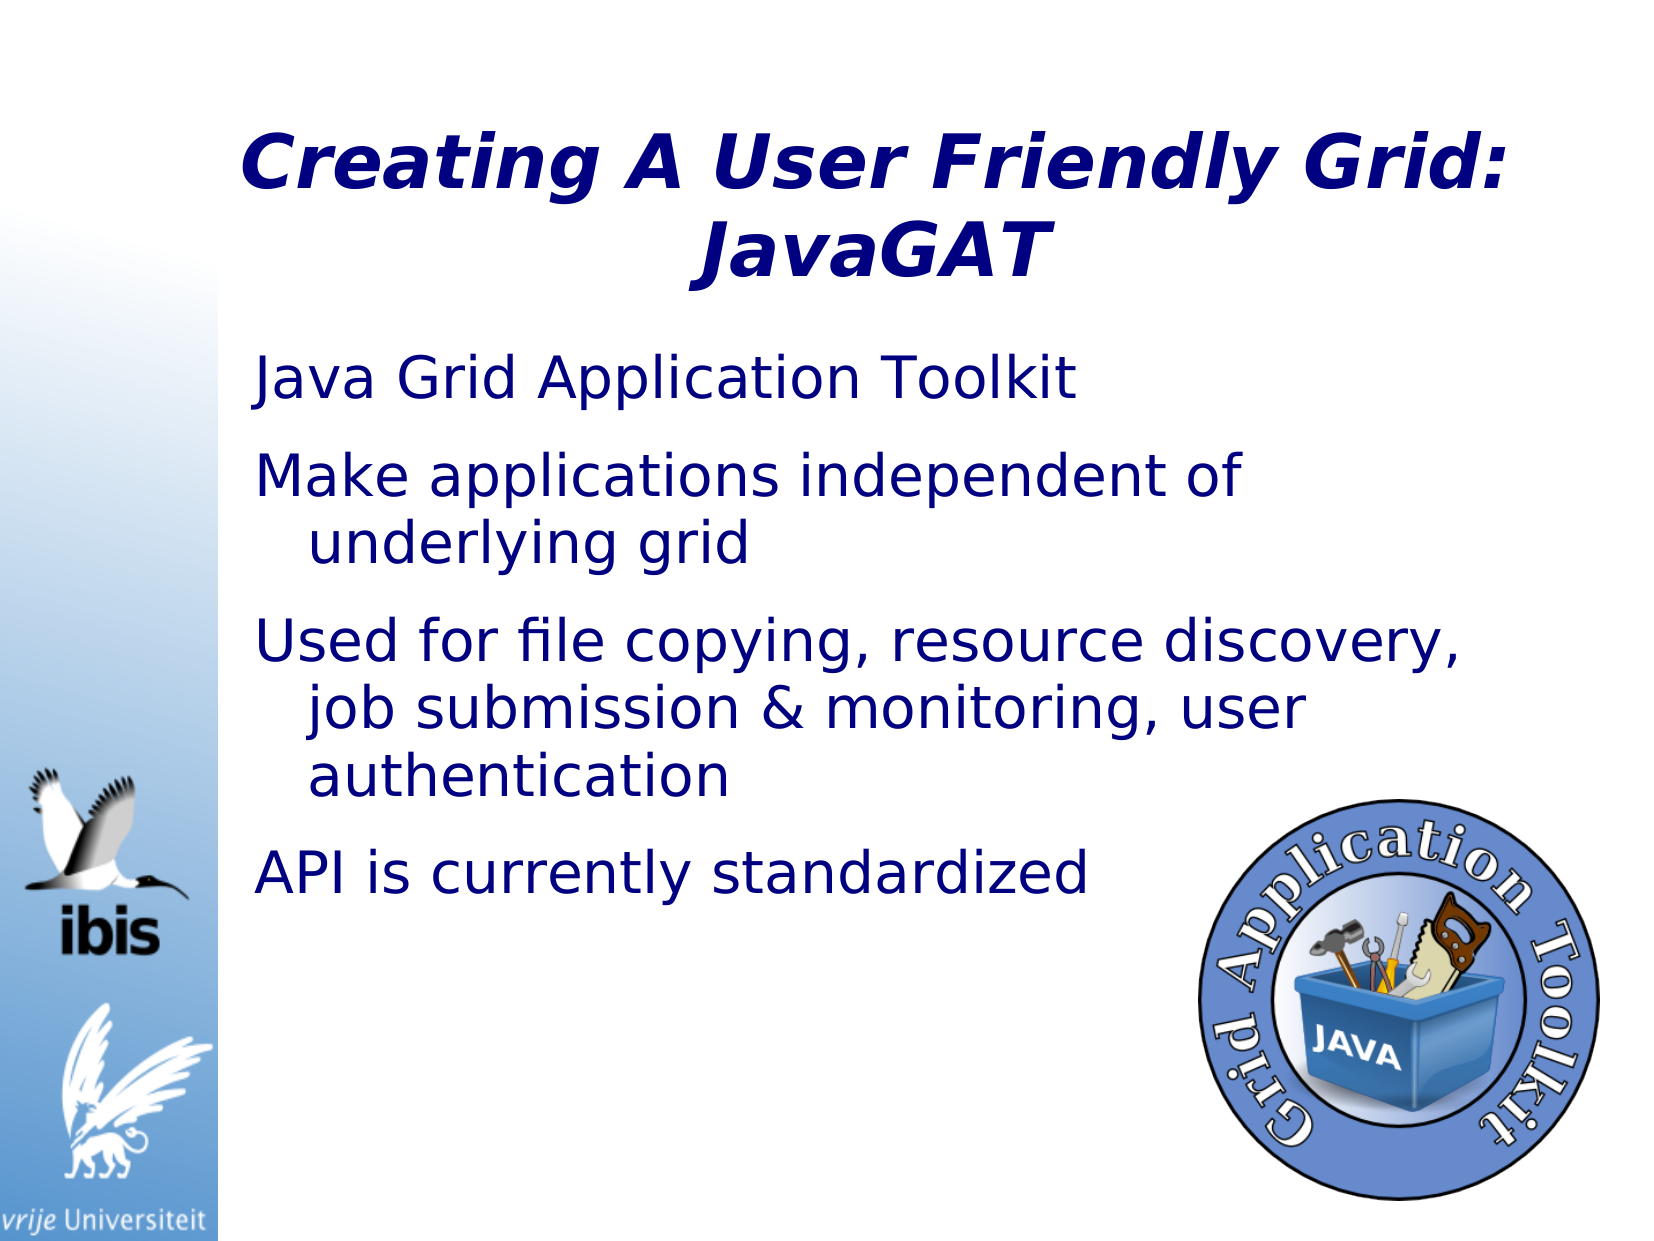

# Creating A User Friendly Grid: JavaGAT
Java Grid Application Toolkit
Make applications independent of underlying grid
Used for file copying, resource discovery, job submission & monitoring, user authentication
API is currently standardized (SAGA)